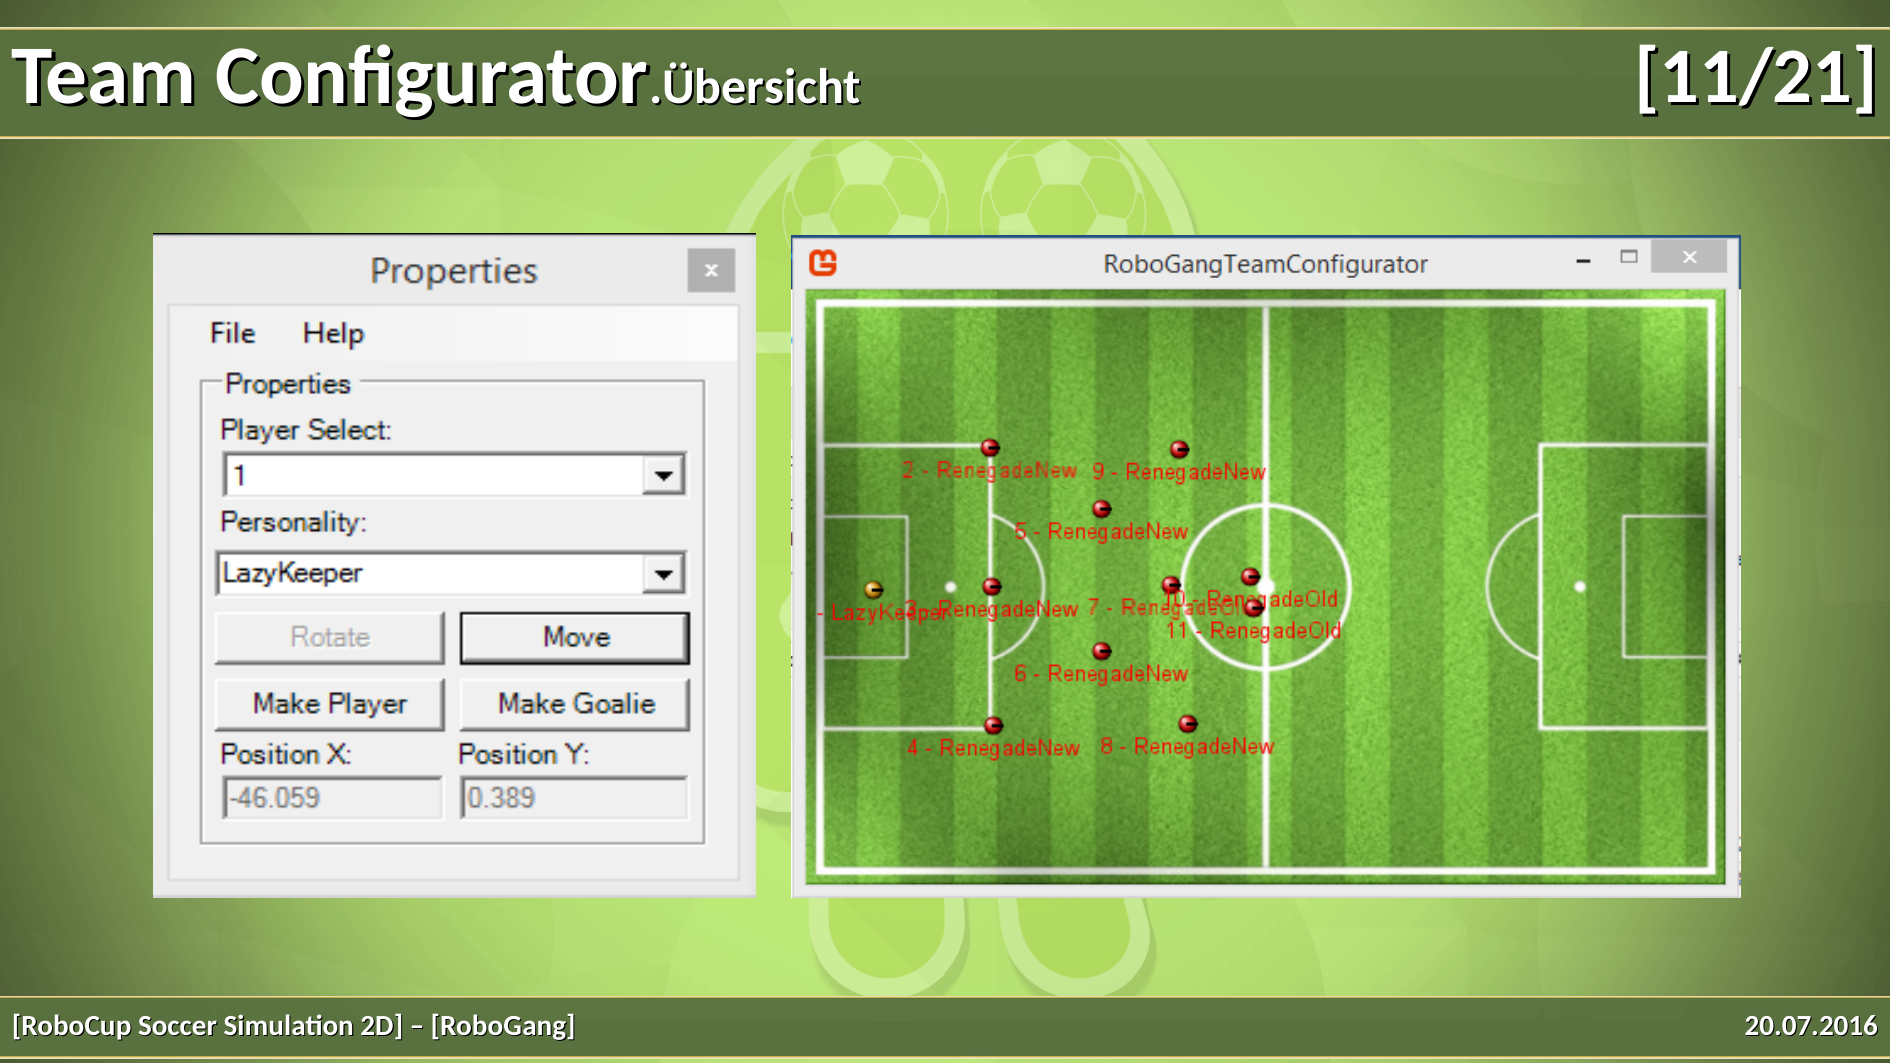

# Team Configurator.Übersicht
[11/21]
[RoboCup Soccer Simulation 2D] – [RoboGang]
20.07.2016